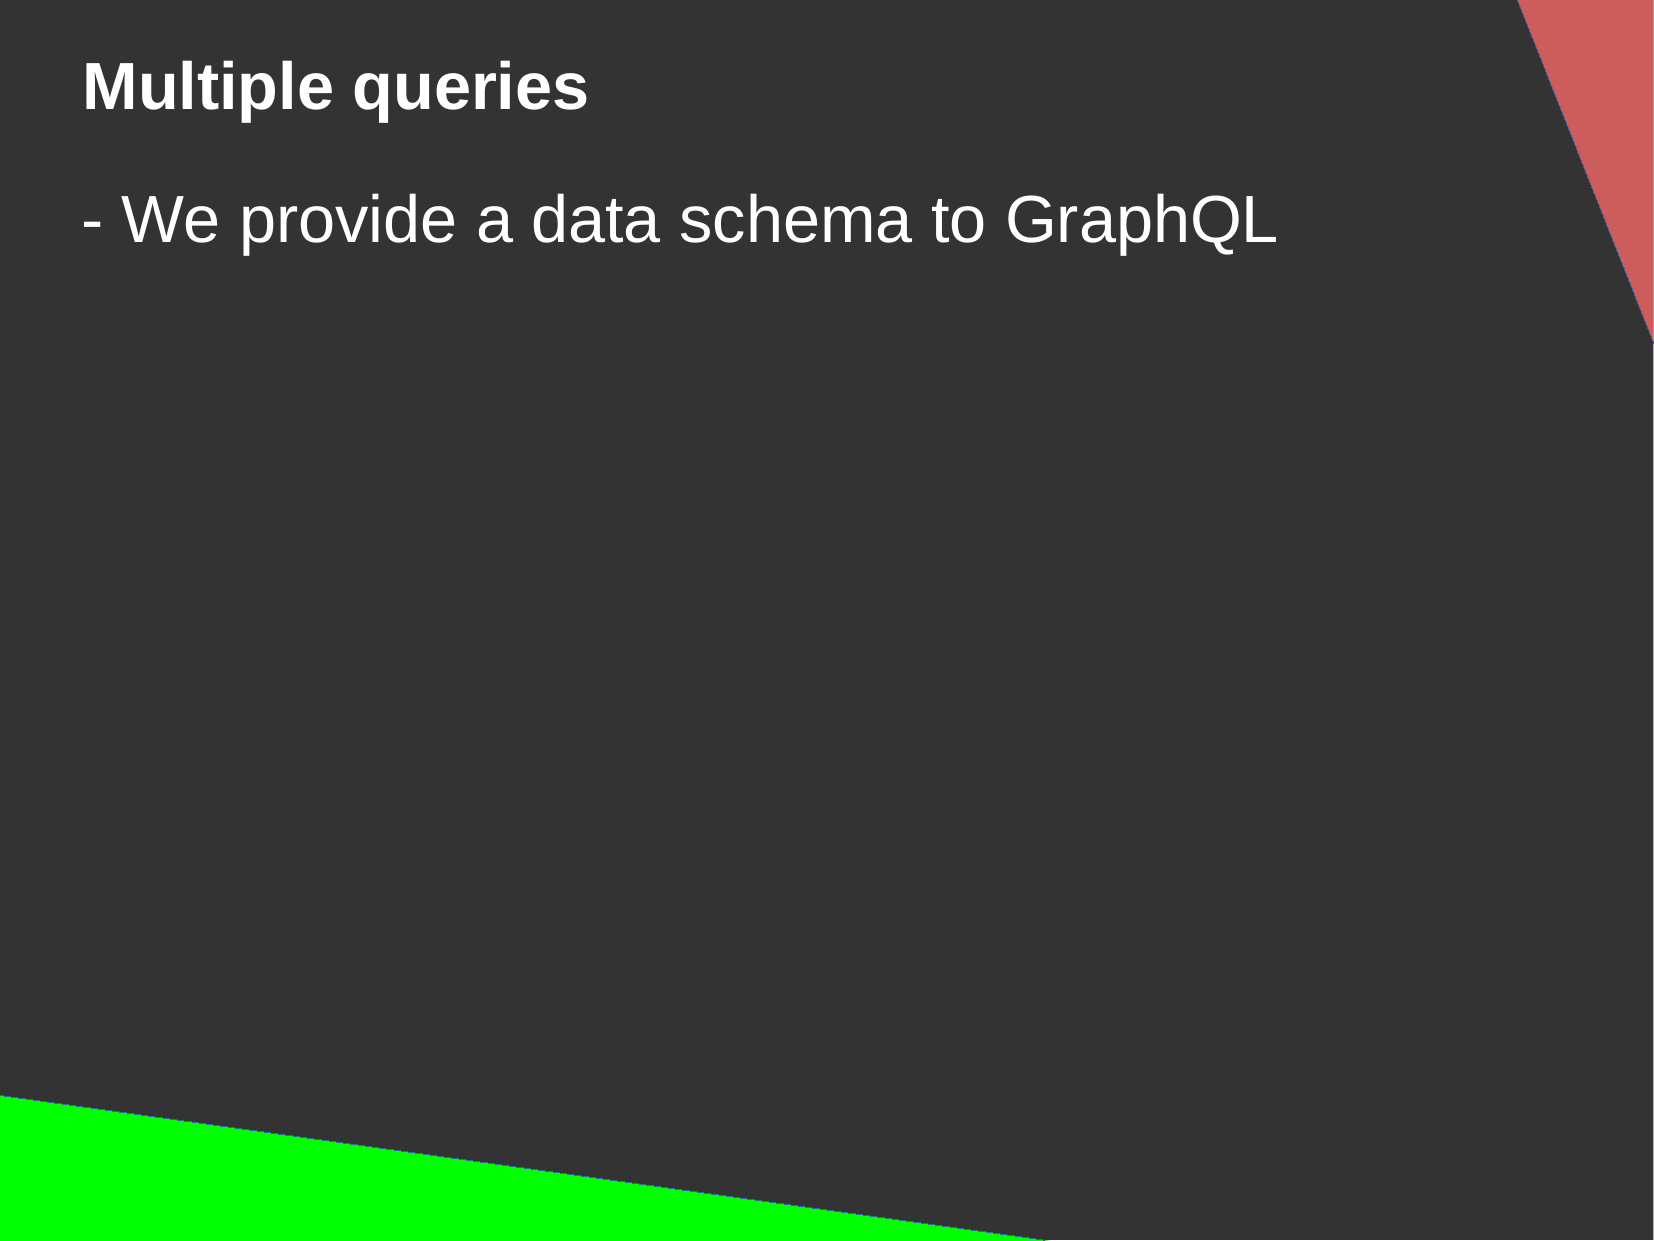

# Multiple queries
- We provide a data schema to GraphQL